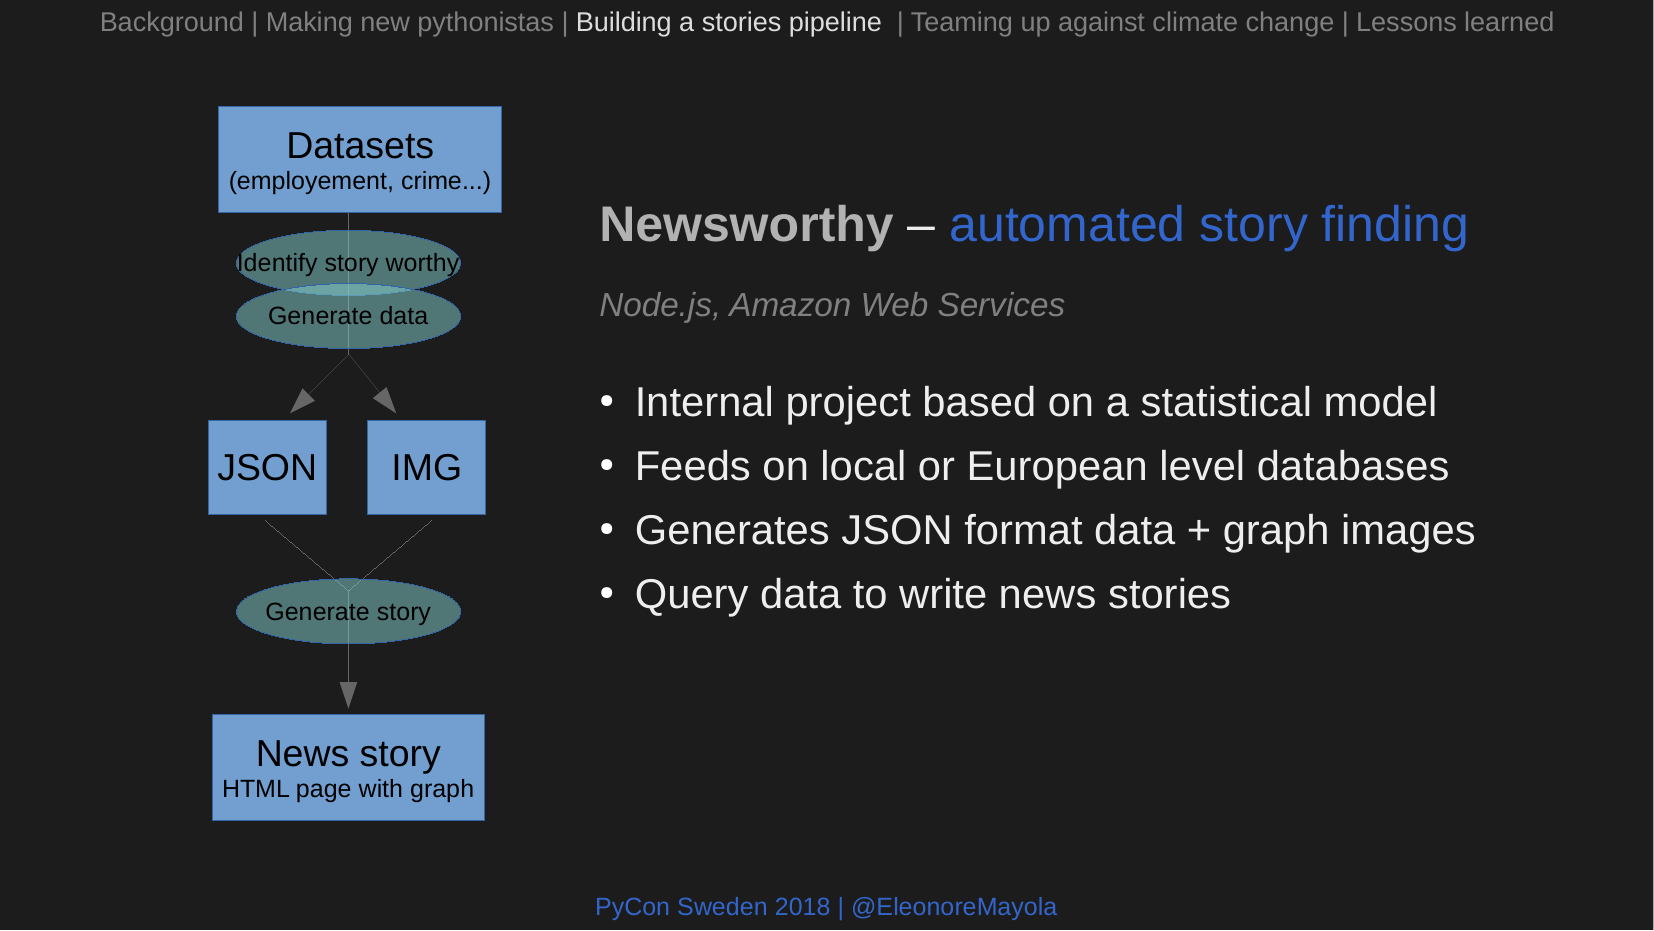

Background | Making new pythonistas | Building a stories pipeline | Teaming up against climate change | Lessons learned
Datasets
(employement, crime...)
Newsworthy – automated story finding
Node.js, Amazon Web Services
Internal project based on a statistical model
Feeds on local or European level databases
Generates JSON format data + graph images
Query data to write news stories
Identify story worthy
Generate data
JSON
IMG
Generate story
News story
HTML page with graph
PyCon Sweden 2018 | @EleonoreMayola